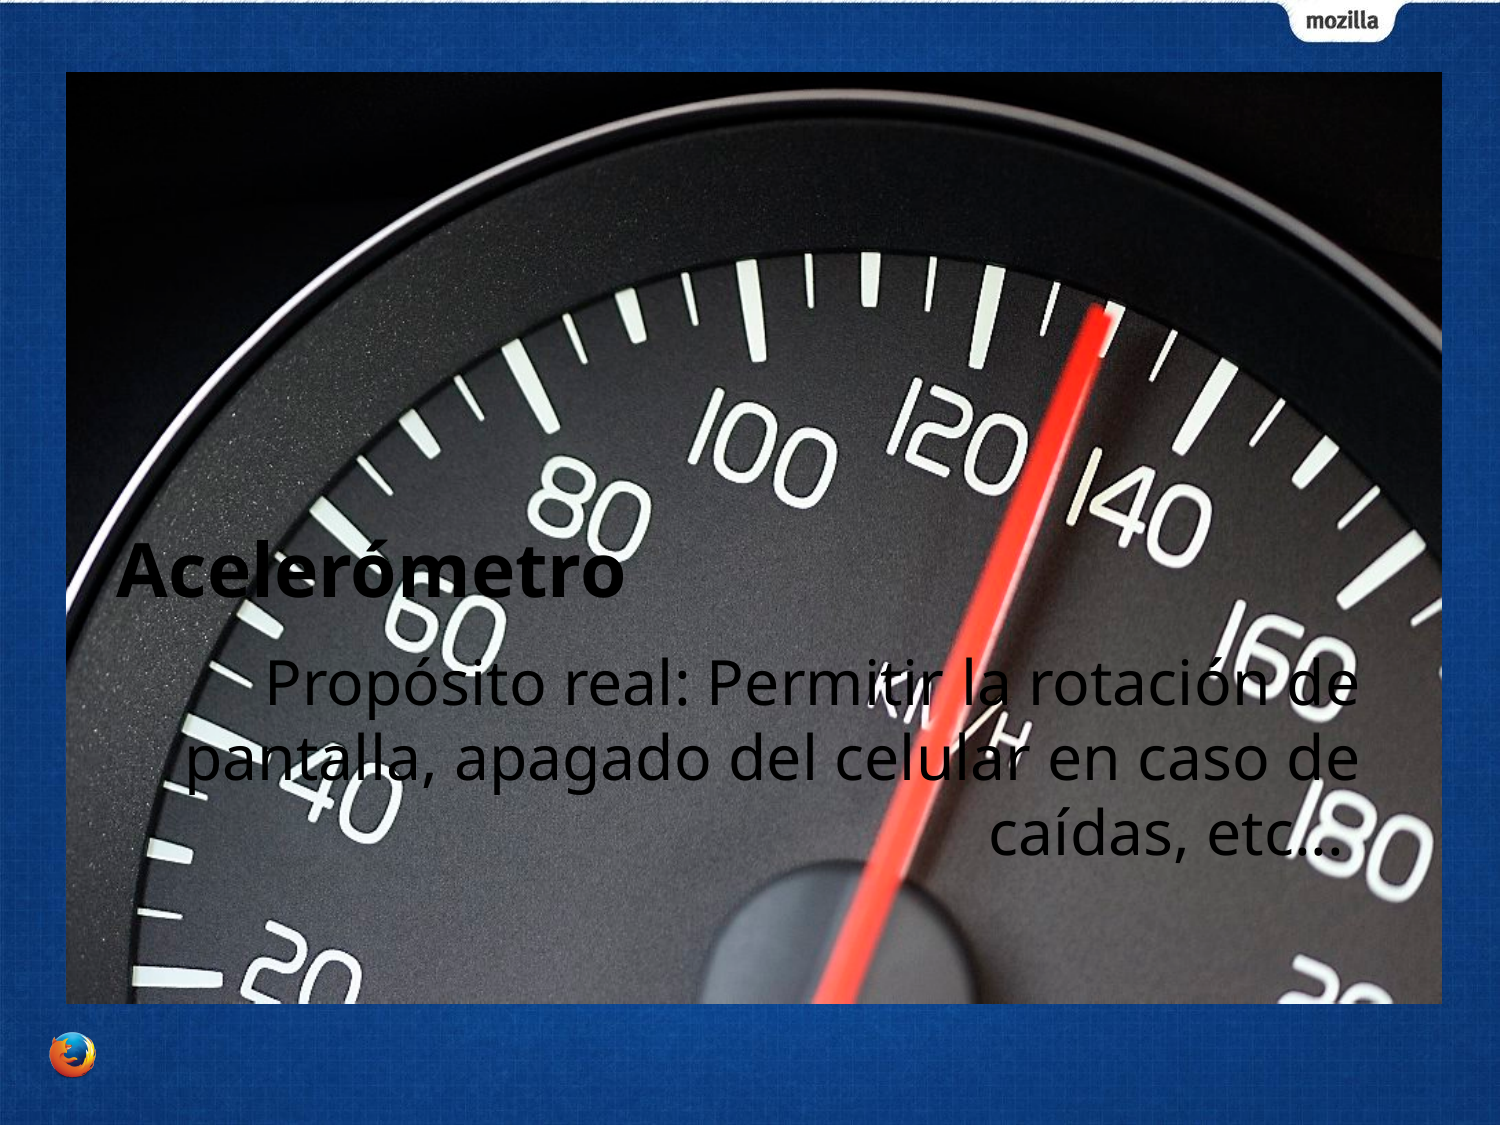

Acelerómetro
# Propósito real: Permitir la rotación de pantalla, apagado del celular en caso de caídas, etc...